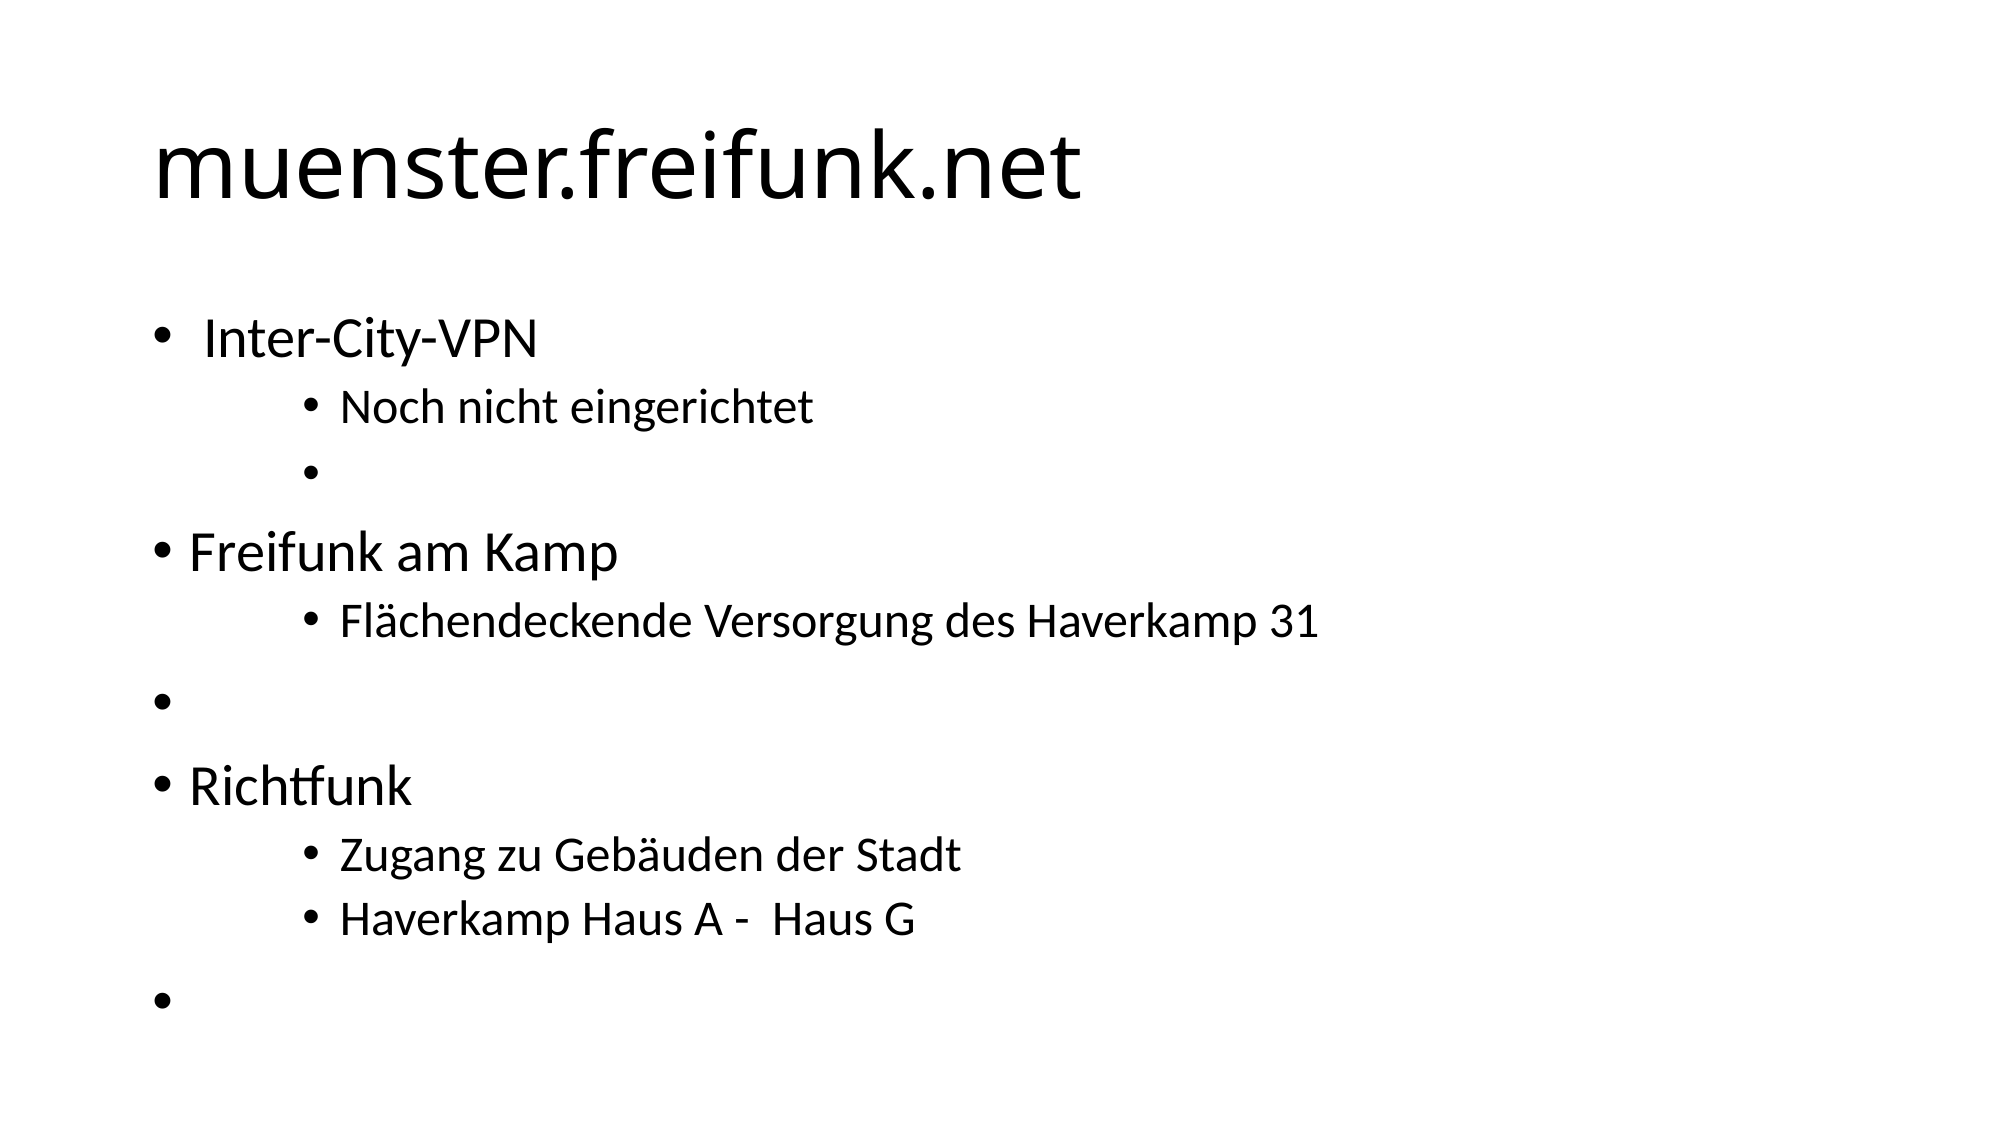

# muenster.freifunk.net
 Inter-City-VPN
Noch nicht eingerichtet
Freifunk am Kamp
Flächendeckende Versorgung des Haverkamp 31
Richtfunk
Zugang zu Gebäuden der Stadt
Haverkamp Haus A - Haus G